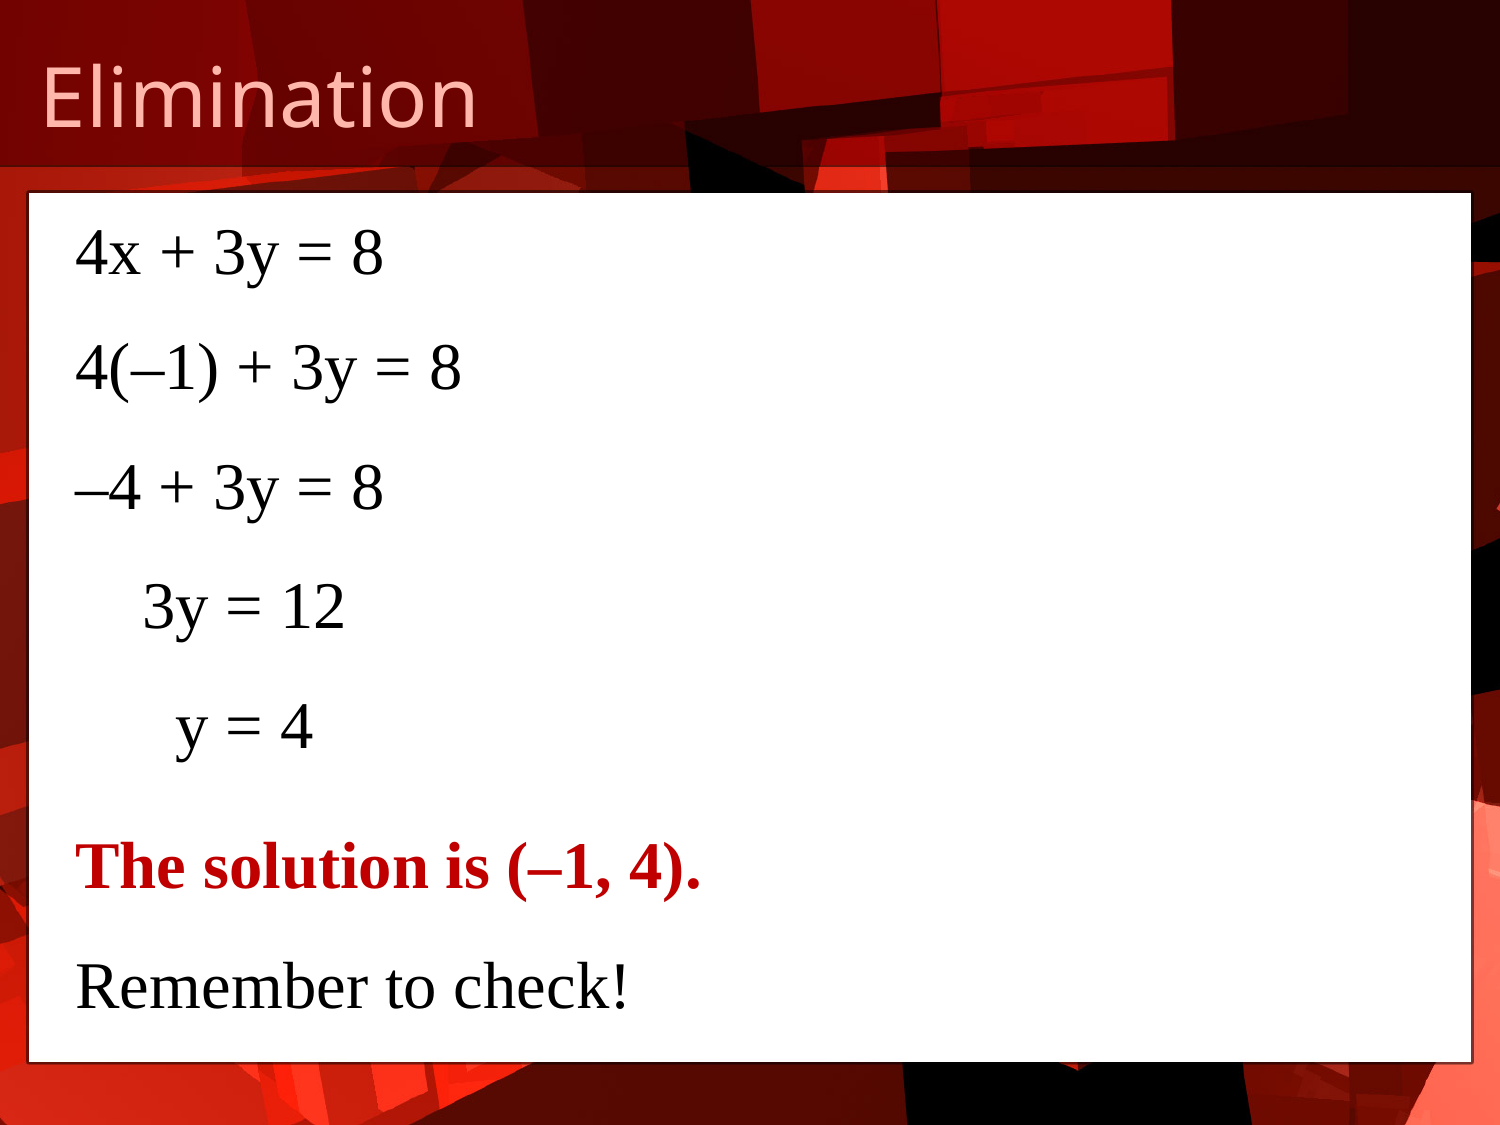

# Elimination
4x + 3y = 8
4(–1) + 3y = 8
–4 + 3y = 8
 3y = 12
 y = 4
The solution is (–1, 4).
Remember to check!